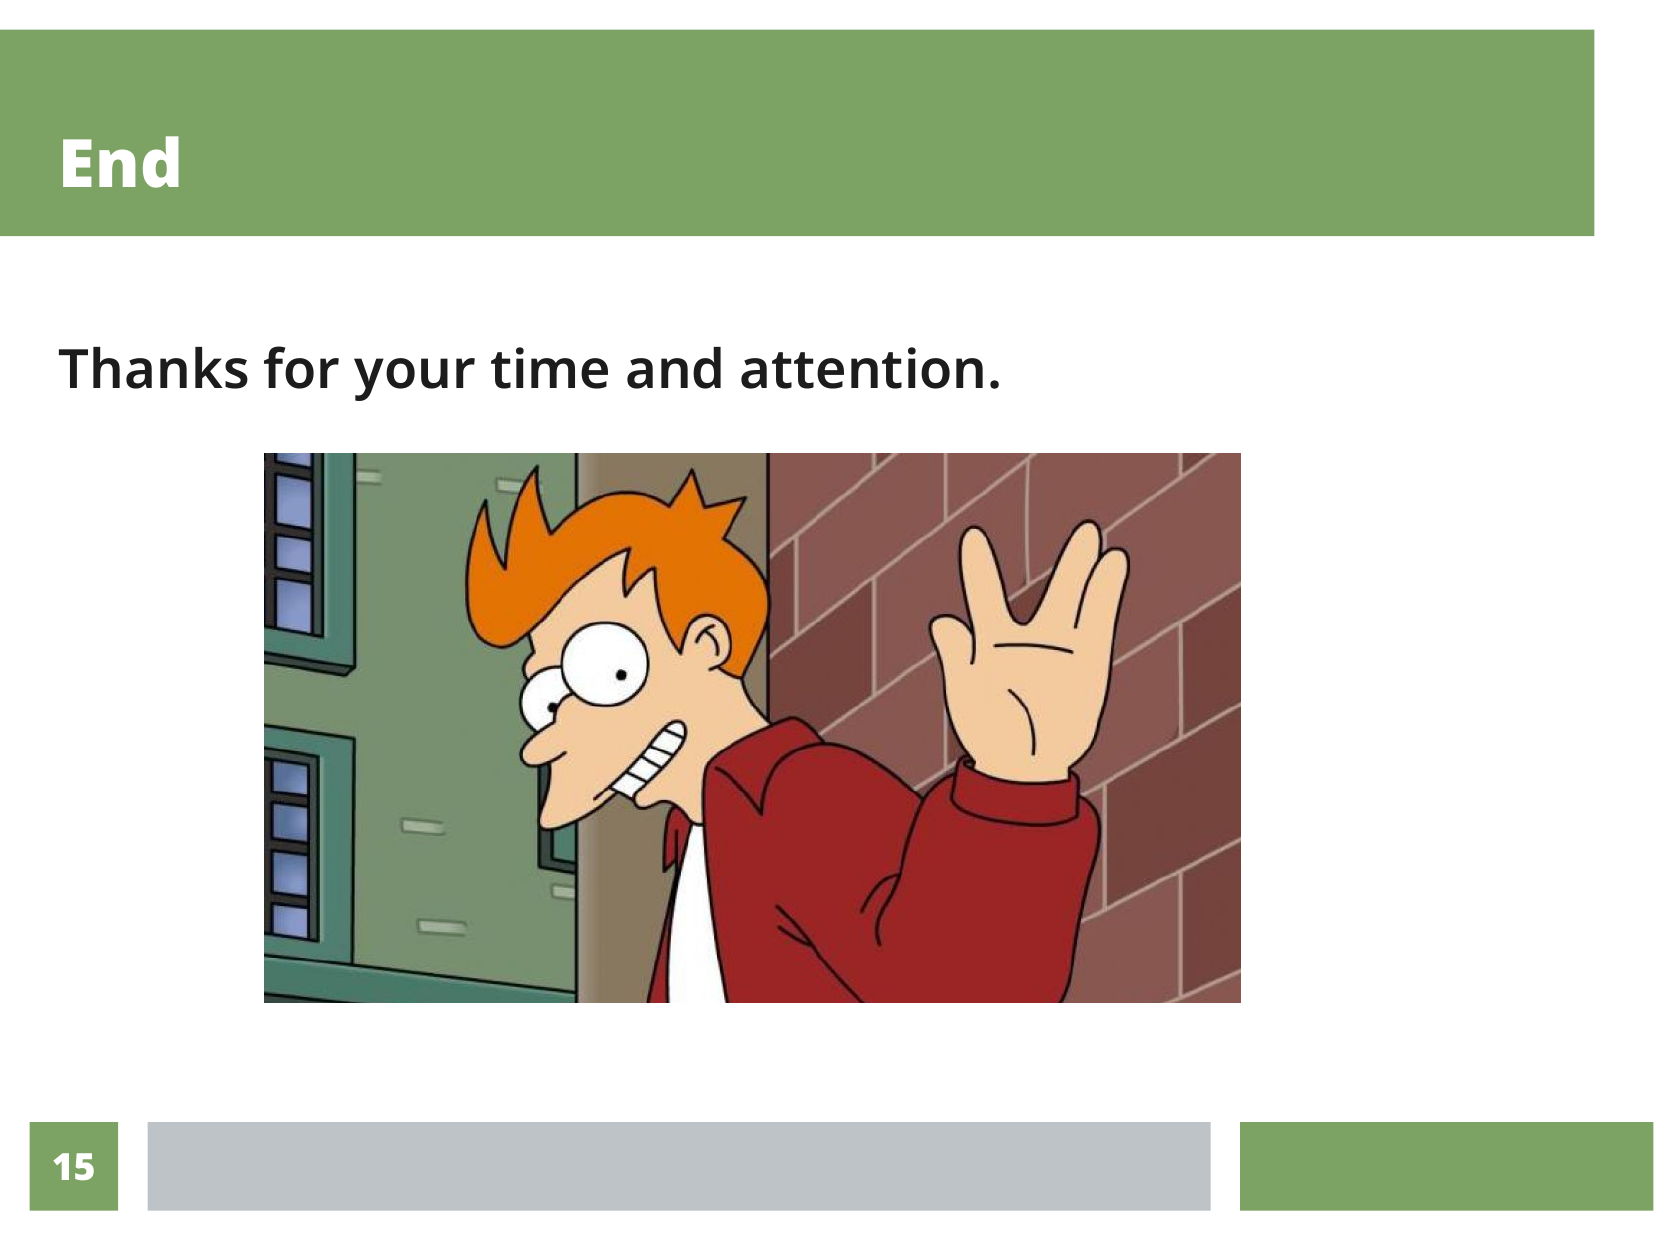

# End
Thanks for your time and attention.
15